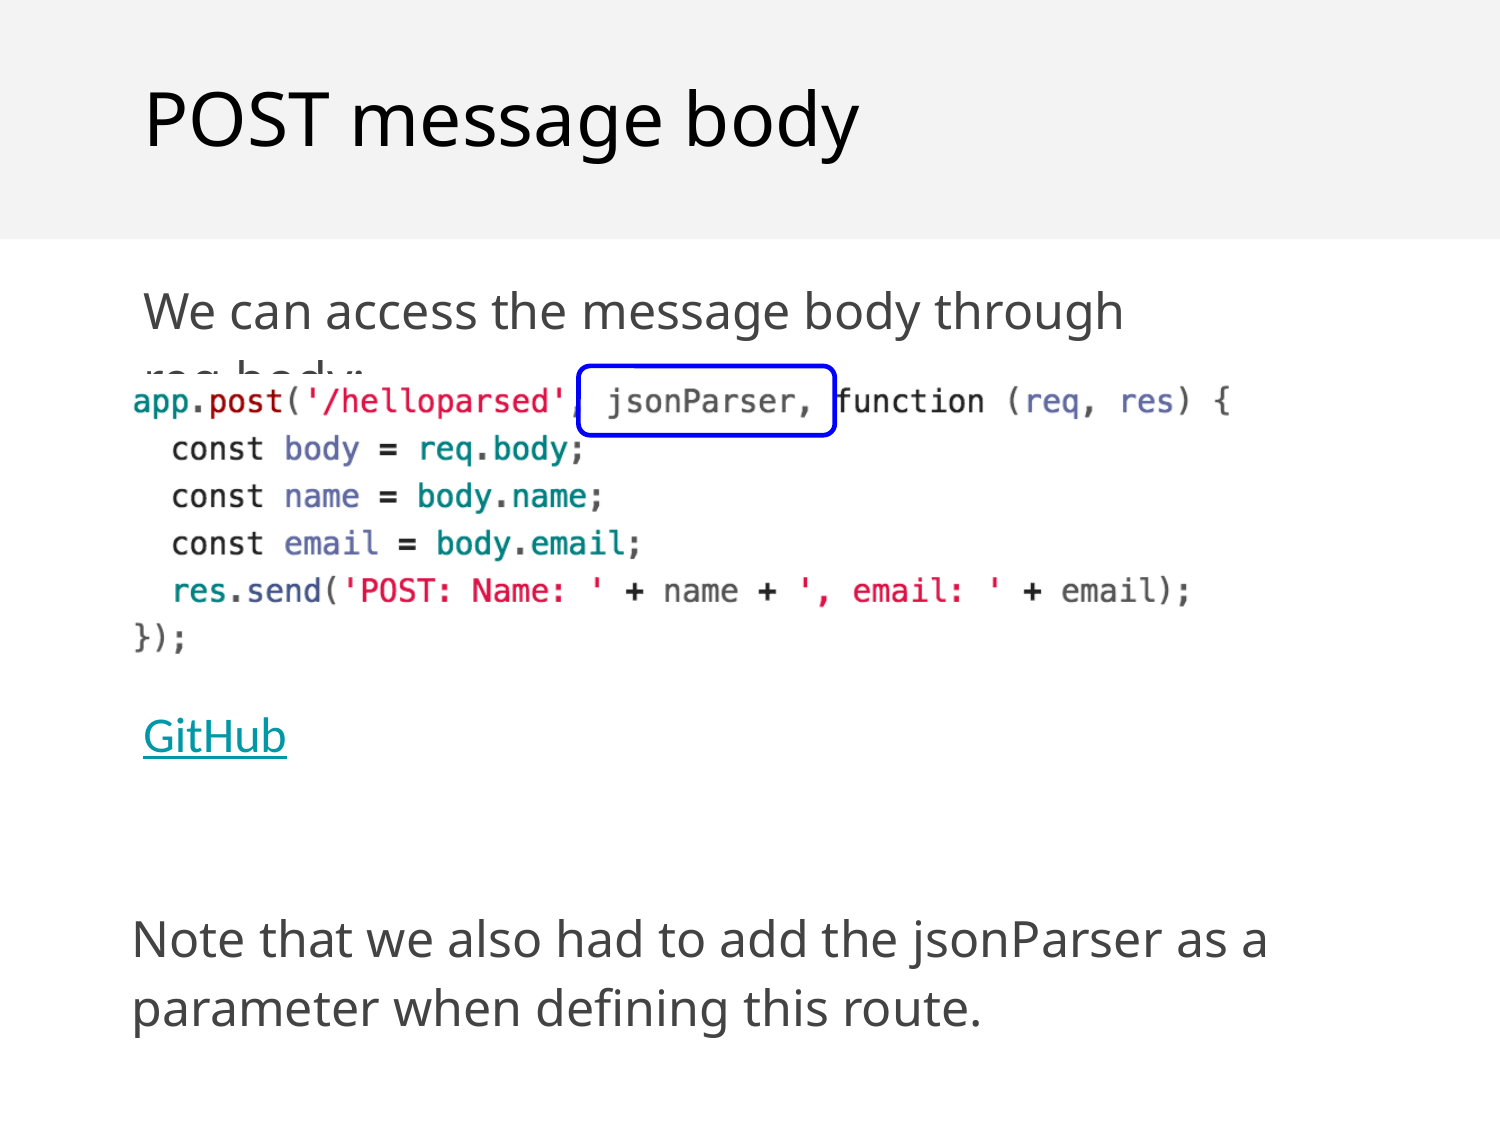

# POST message body
We can access the message body through req.body:
GitHub
Note that we also had to add the jsonParser as a parameter when defining this route.